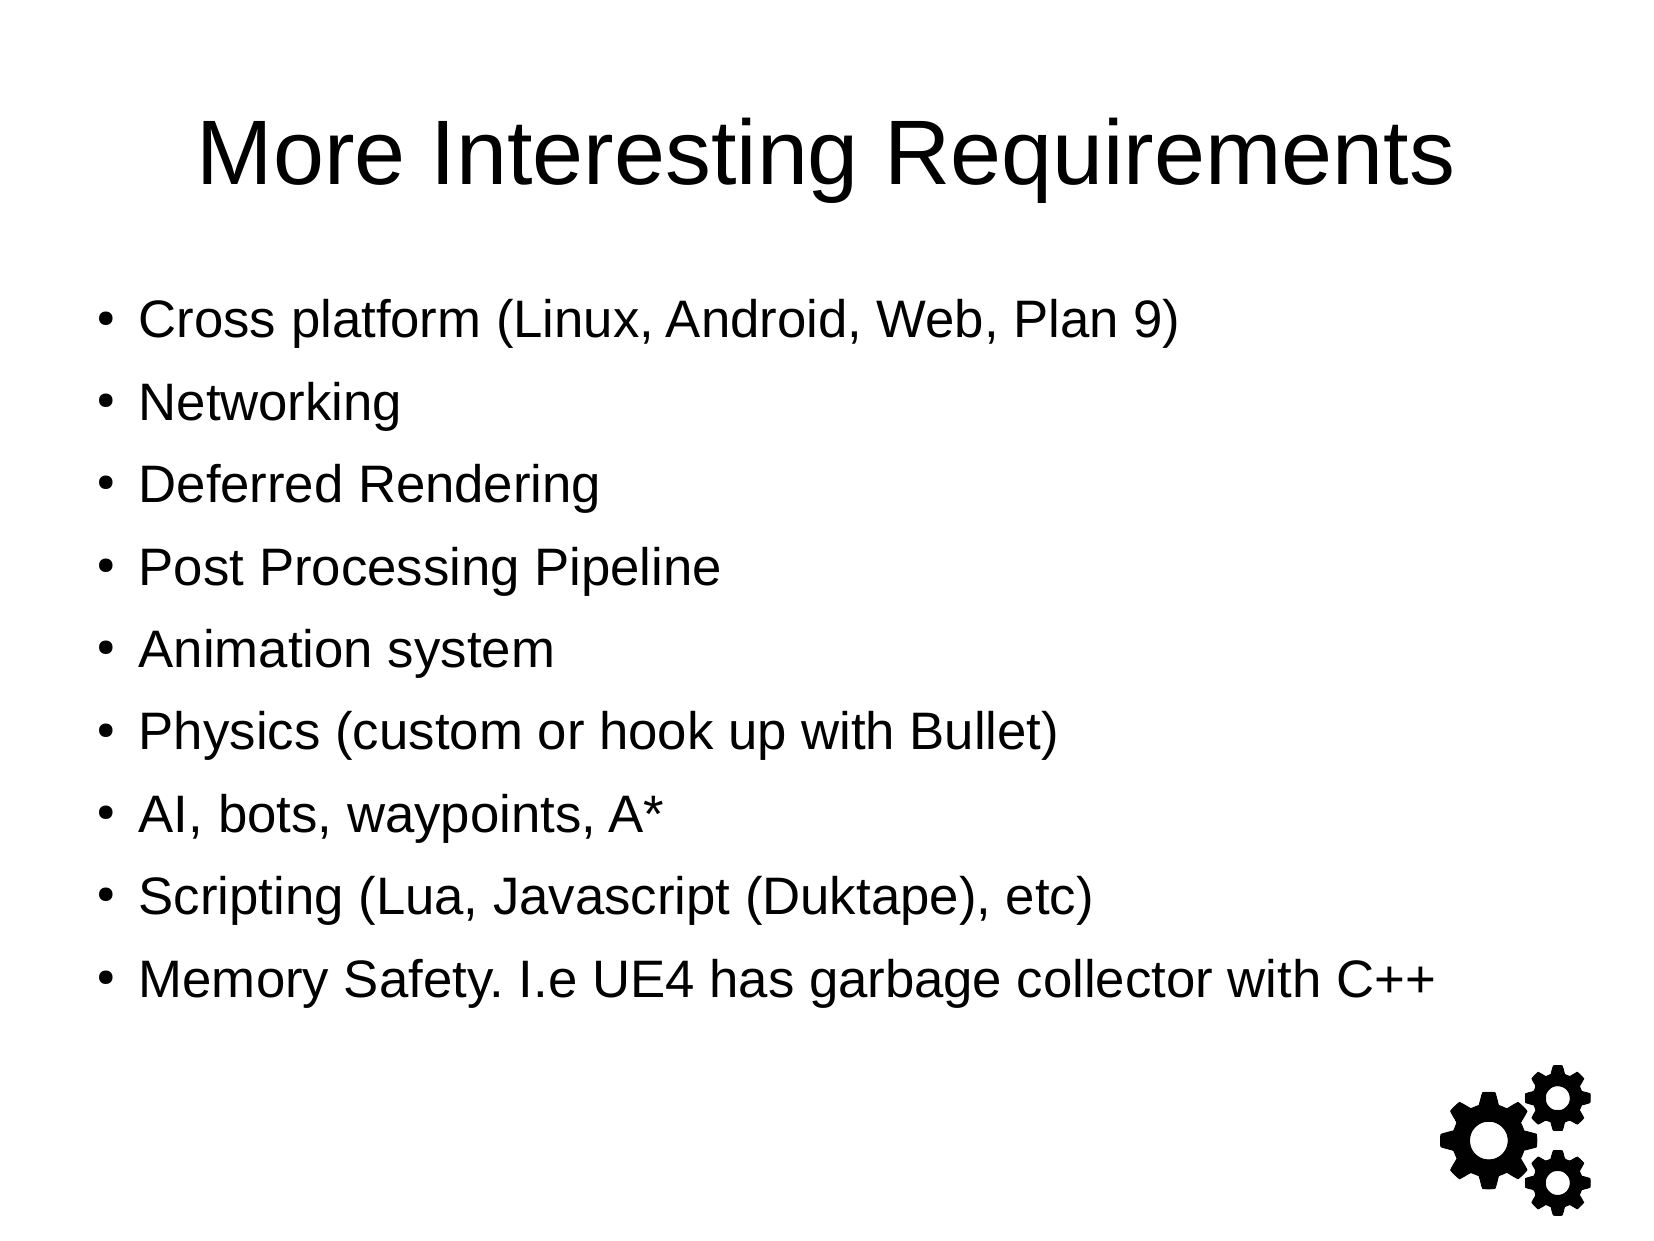

# More Interesting Requirements
Cross platform (Linux, Android, Web, Plan 9)
Networking
Deferred Rendering
Post Processing Pipeline
Animation system
Physics (custom or hook up with Bullet)
AI, bots, waypoints, A*
Scripting (Lua, Javascript (Duktape), etc)
Memory Safety. I.e UE4 has garbage collector with C++